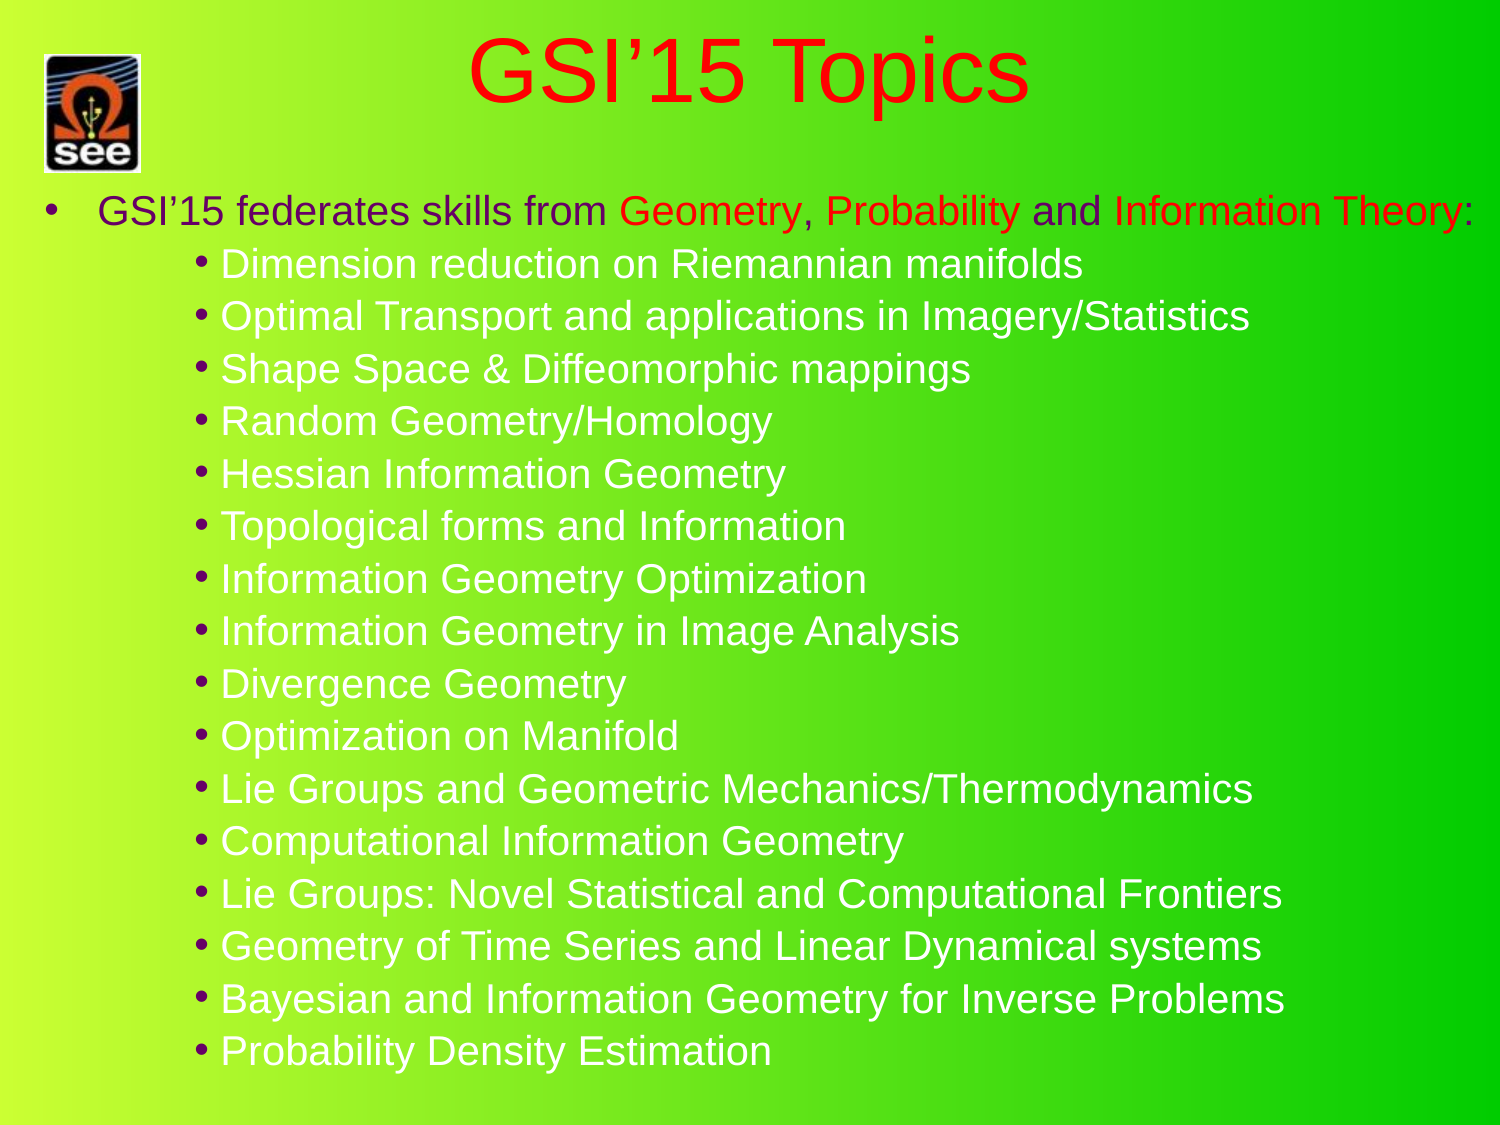

GSI’15 Topics
GSI’15 federates skills from Geometry, Probability and Information Theory:
 Dimension reduction on Riemannian manifolds
 Optimal Transport and applications in Imagery/Statistics
 Shape Space & Diffeomorphic mappings
 Random Geometry/Homology
 Hessian Information Geometry
 Topological forms and Information
 Information Geometry Optimization
 Information Geometry in Image Analysis
 Divergence Geometry
 Optimization on Manifold
 Lie Groups and Geometric Mechanics/Thermodynamics
 Computational Information Geometry
 Lie Groups: Novel Statistical and Computational Frontiers
 Geometry of Time Series and Linear Dynamical systems
 Bayesian and Information Geometry for Inverse Problems
 Probability Density Estimation